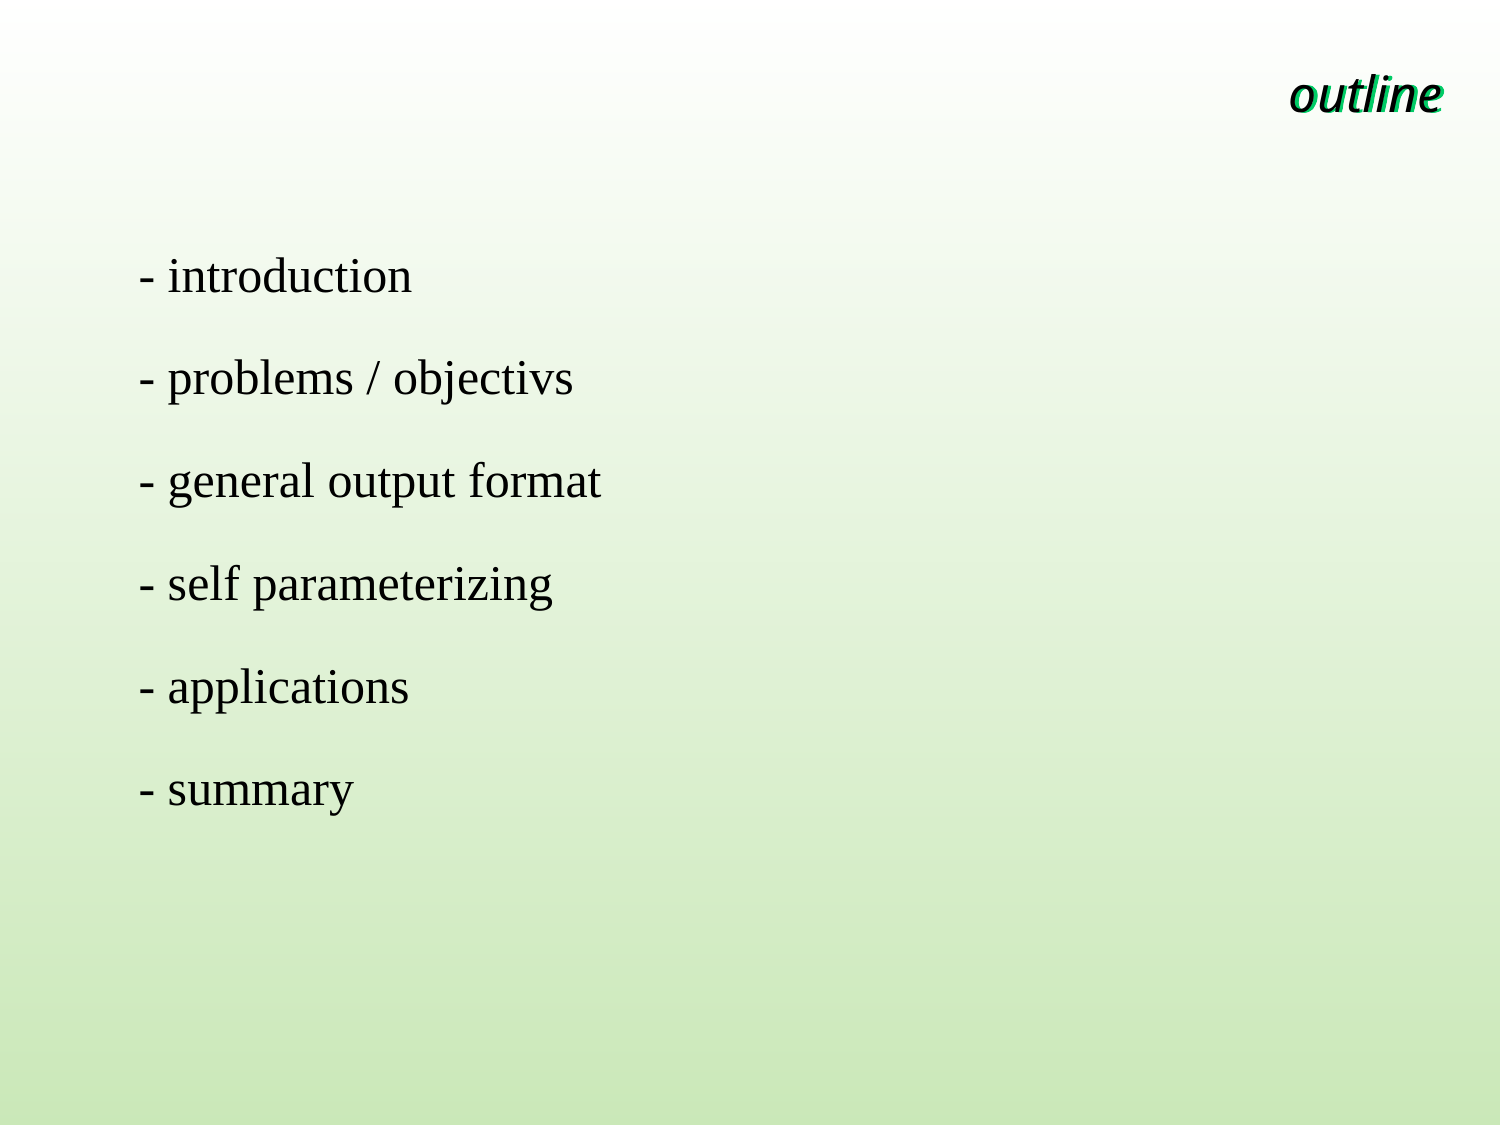

# outline
- introduction
- problems / objectivs
- general output format
- self parameterizing
- applications
- summary